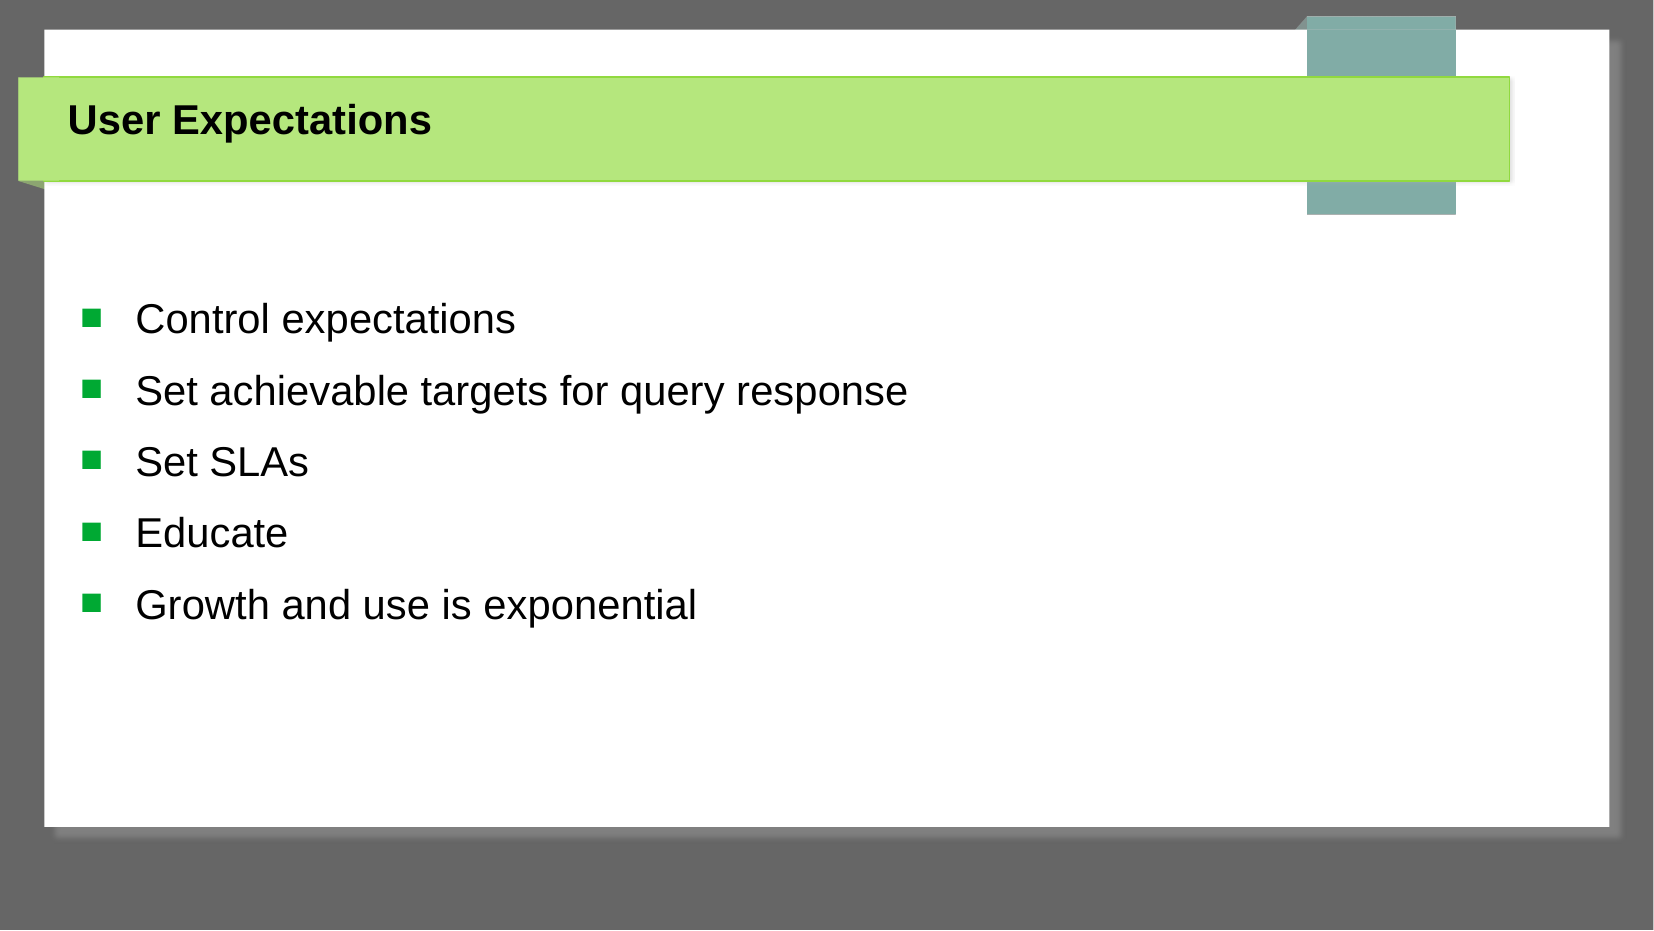

User Expectations
Control expectations
Set achievable targets for query response
Set SLAs
Educate
Growth and use is exponential